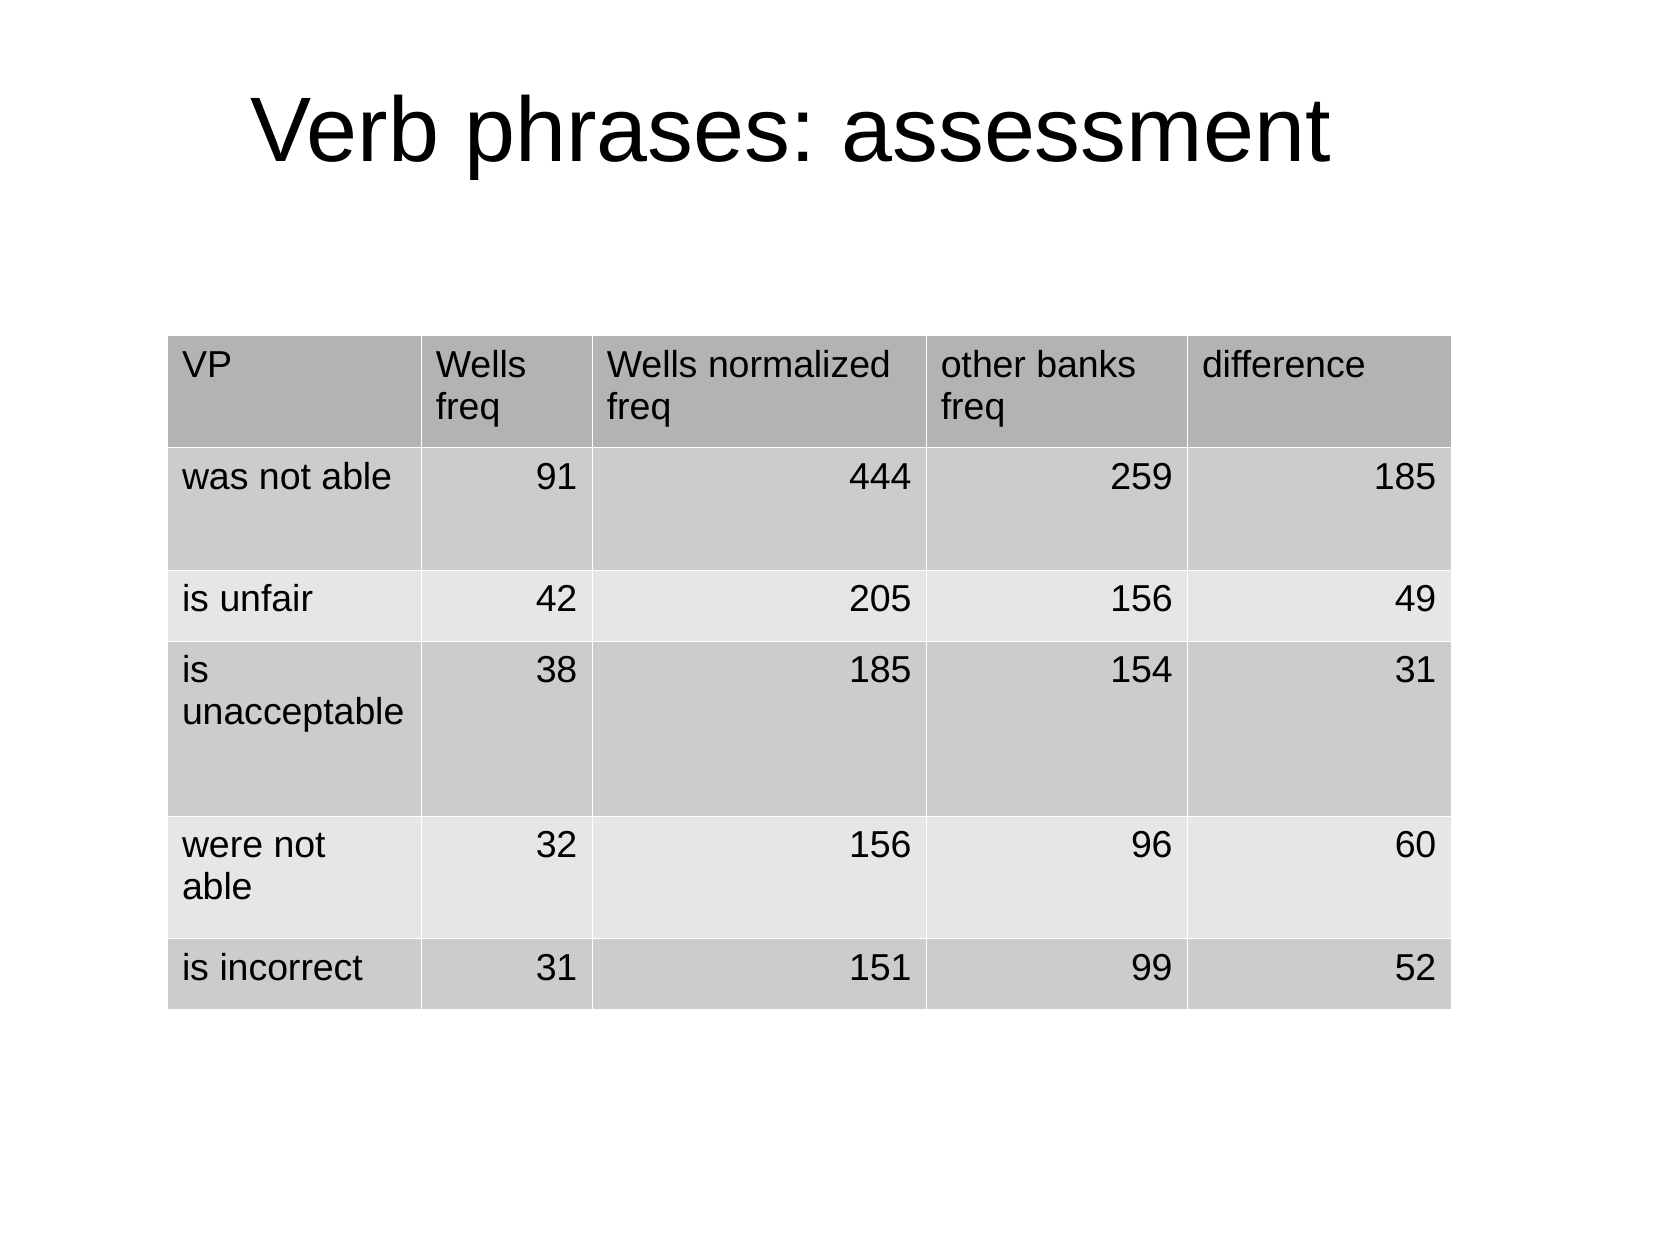

# Verb phrases: assessment
| VP | Wells freq | Wells normalized freq | other banks freq | difference |
| --- | --- | --- | --- | --- |
| was not able | 91 | 444 | 259 | 185 |
| is unfair | 42 | 205 | 156 | 49 |
| is unacceptable | 38 | 185 | 154 | 31 |
| were not able | 32 | 156 | 96 | 60 |
| is incorrect | 31 | 151 | 99 | 52 |